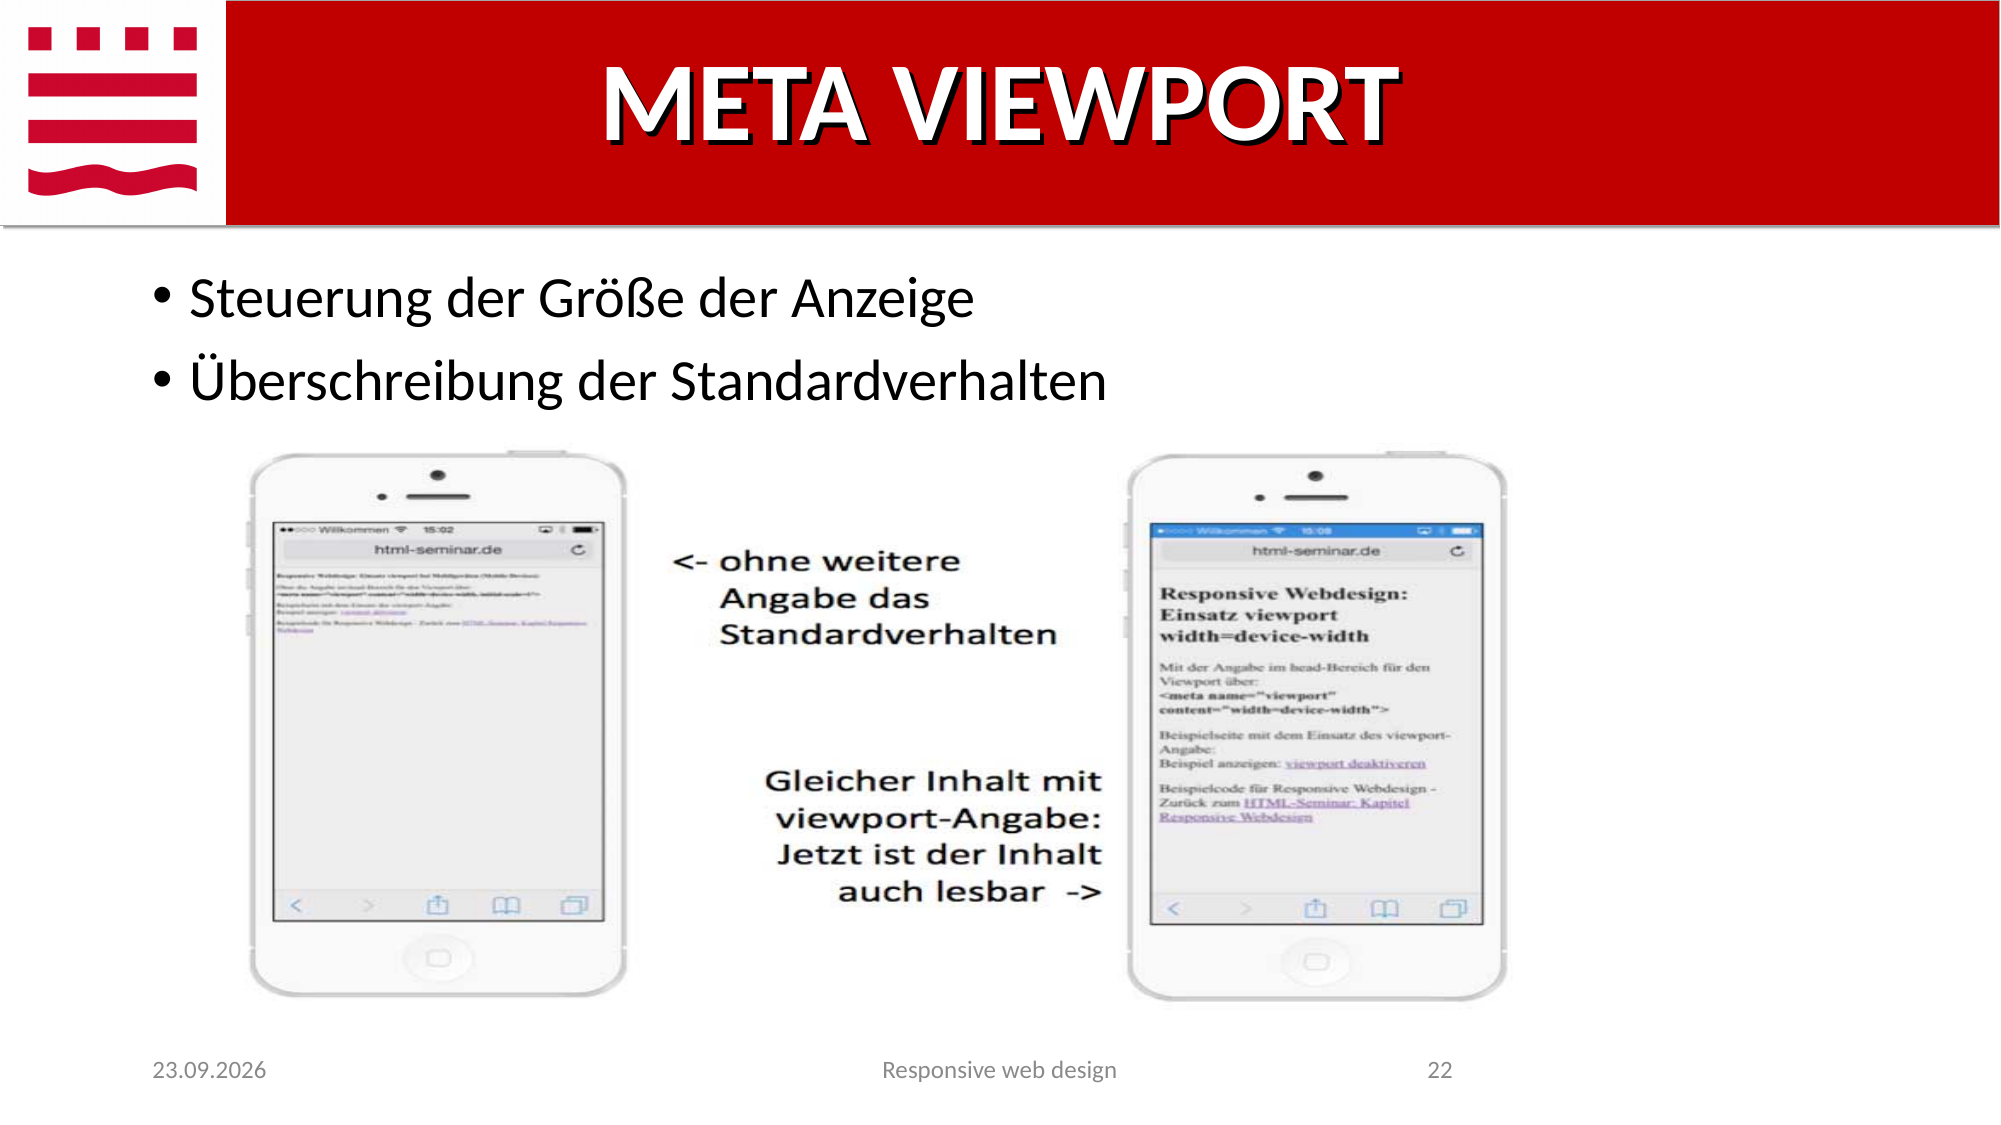

META VIEWPORT
# Steuerung der Größe der Anzeige
Überschreibung der Standardverhalten
Responsive web design
22